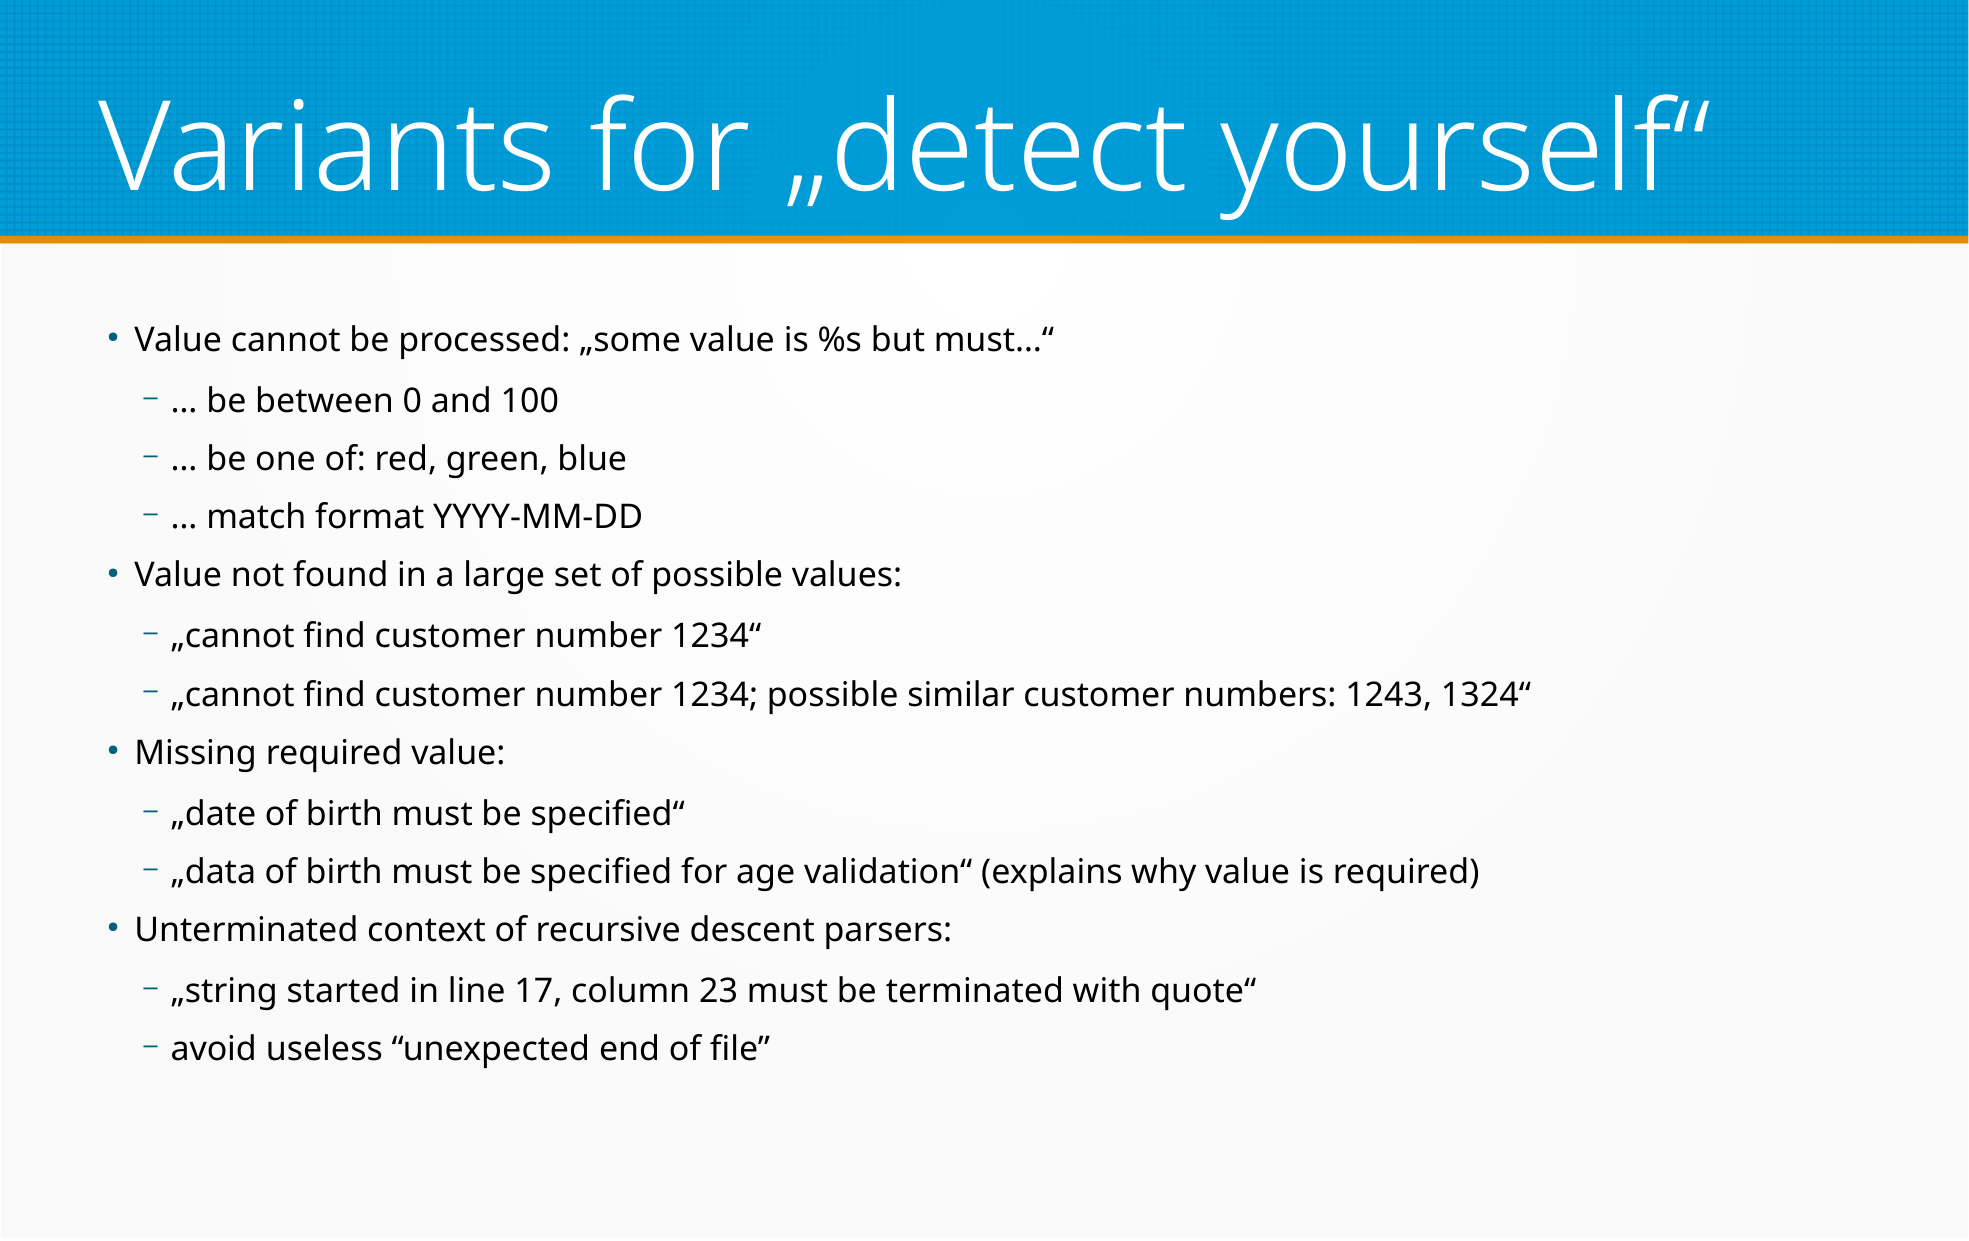

# Variants for „detect yourself“
Value cannot be processed: „some value is %s but must…“
… be between 0 and 100
… be one of: red, green, blue
… match format YYYY-MM-DD
Value not found in a large set of possible values:
„cannot find customer number 1234“
„cannot find customer number 1234; possible similar customer numbers: 1243, 1324“
Missing required value:
„date of birth must be specified“
„data of birth must be specified for age validation“ (explains why value is required)
Unterminated context of recursive descent parsers:
„string started in line 17, column 23 must be terminated with quote“
avoid useless “unexpected end of file”